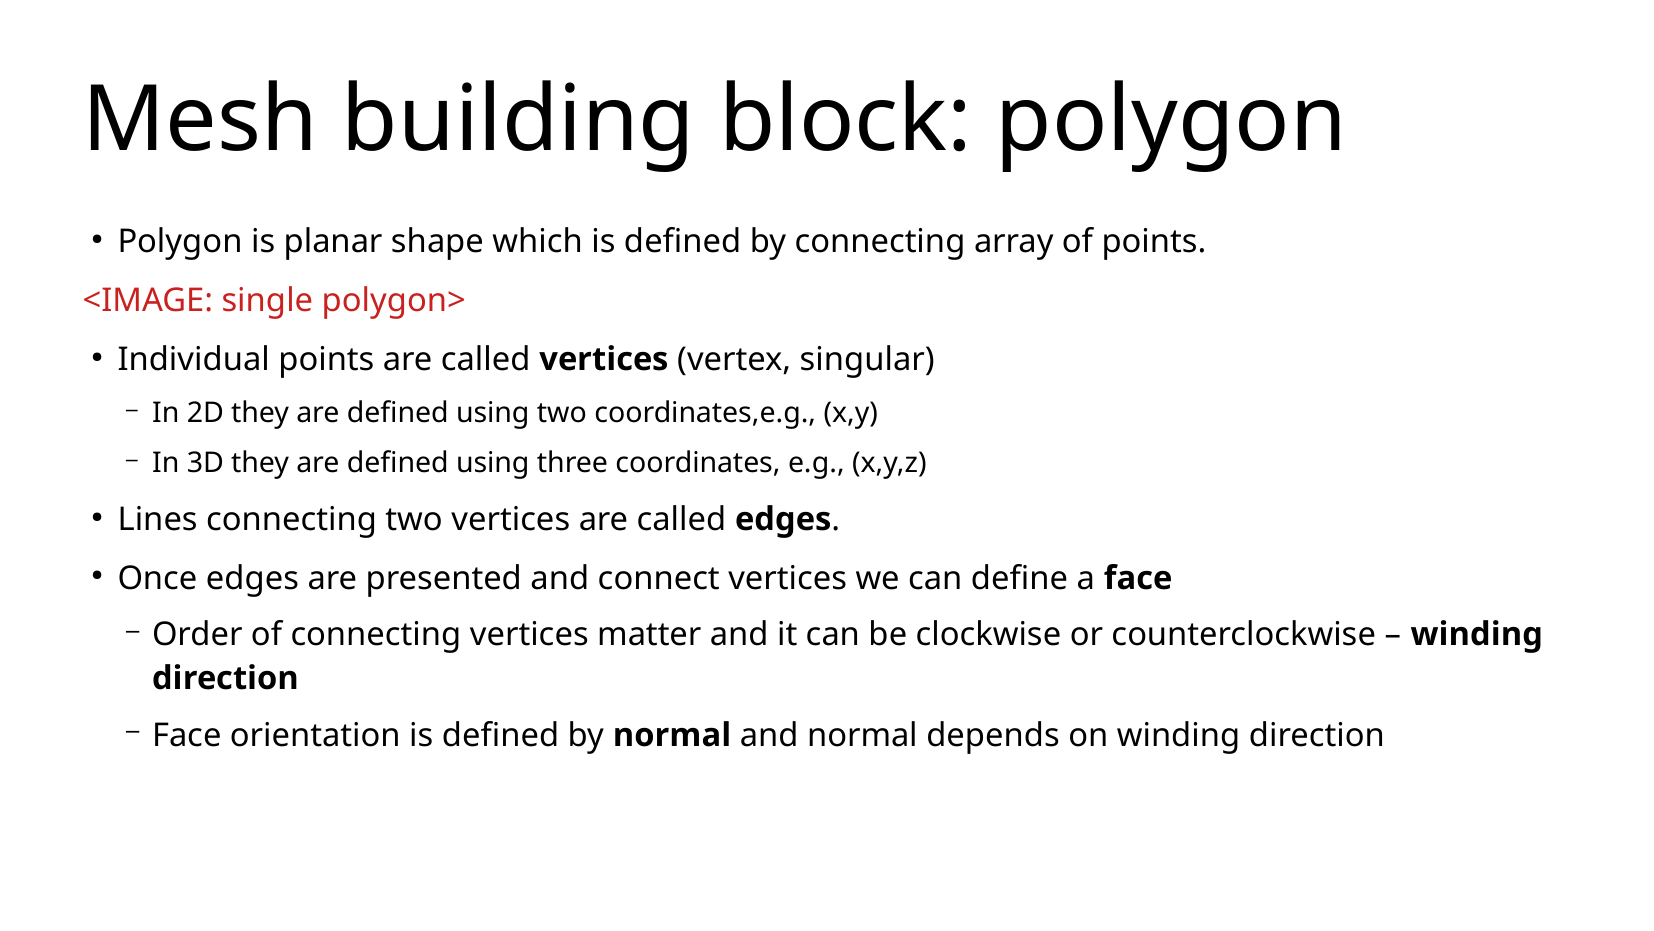

# Mesh building block: polygon
Polygon is planar shape which is defined by connecting array of points.
<IMAGE: single polygon>
Individual points are called vertices (vertex, singular)
In 2D they are defined using two coordinates,e.g., (x,y)
In 3D they are defined using three coordinates, e.g., (x,y,z)
Lines connecting two vertices are called edges.
Once edges are presented and connect vertices we can define a face
Order of connecting vertices matter and it can be clockwise or counterclockwise – winding direction
Face orientation is defined by normal and normal depends on winding direction